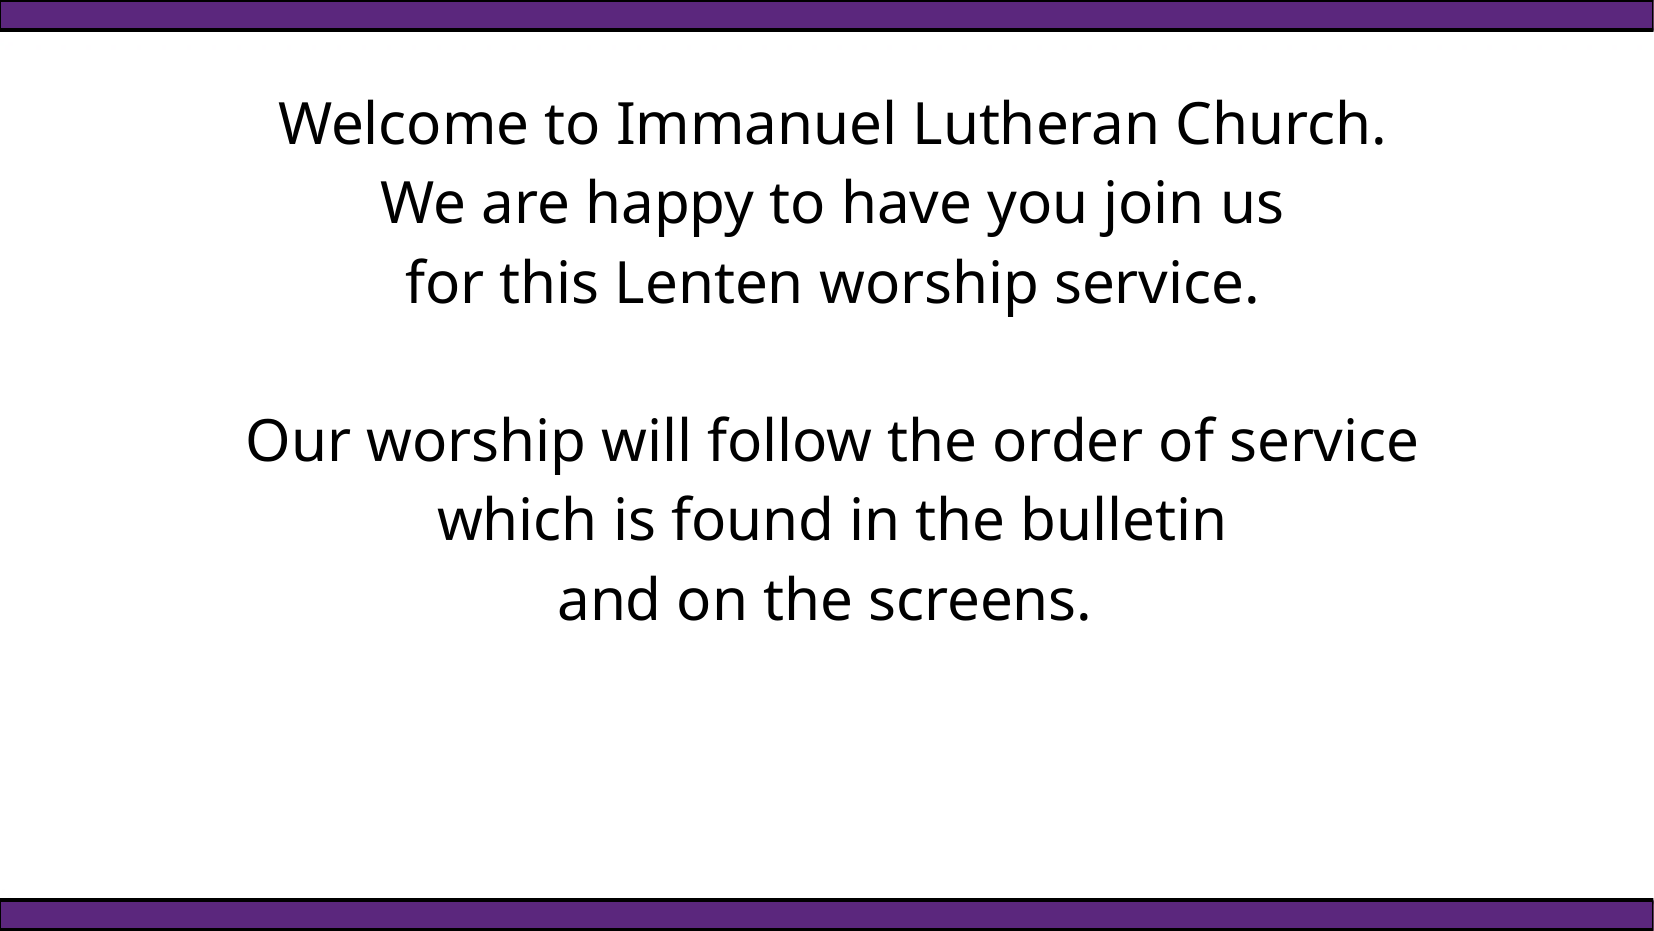

Welcome to Immanuel Lutheran Church.
We are happy to have you join us
for this Lenten worship service.
Our worship will follow the order of service
which is found in the bulletin
and on the screens.